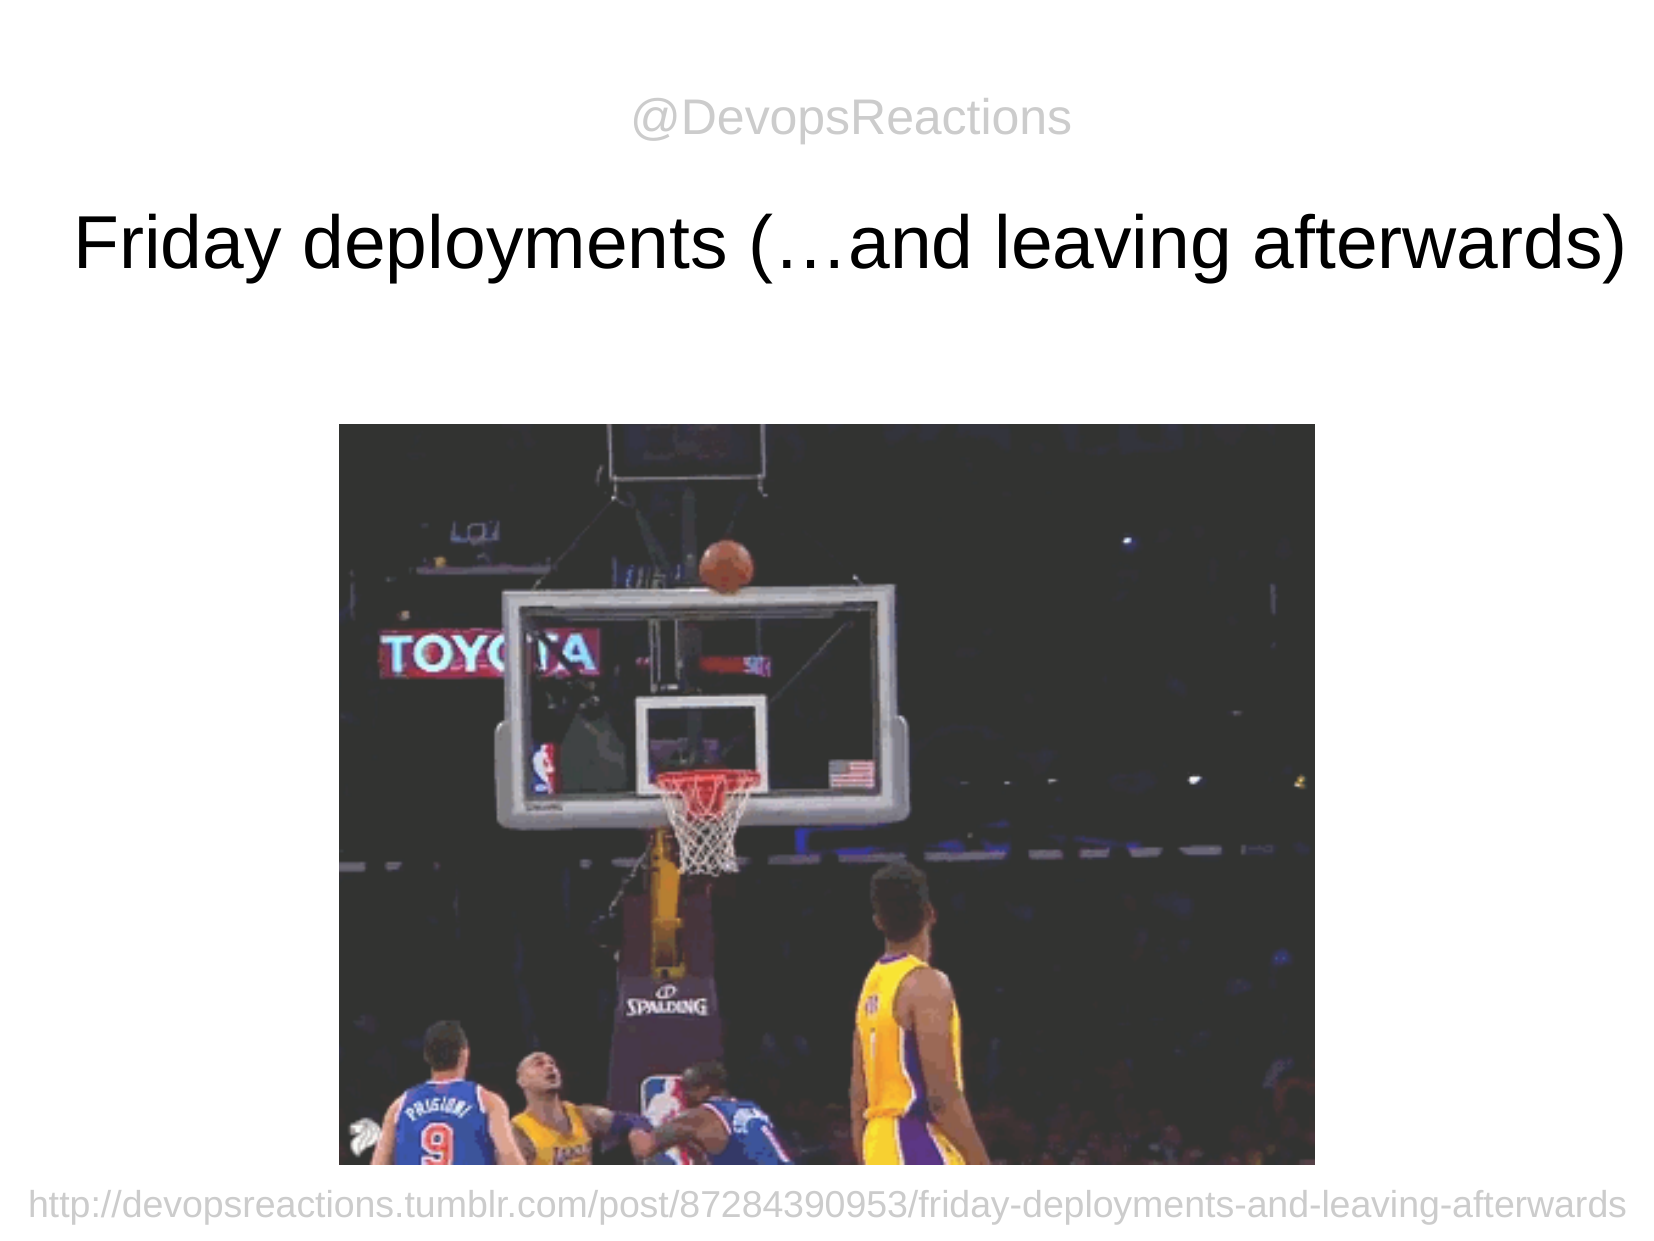

@DevopsReactions
Friday deployments (…and leaving afterwards)
http://devopsreactions.tumblr.com/post/87284390953/friday-deployments-and-leaving-afterwards